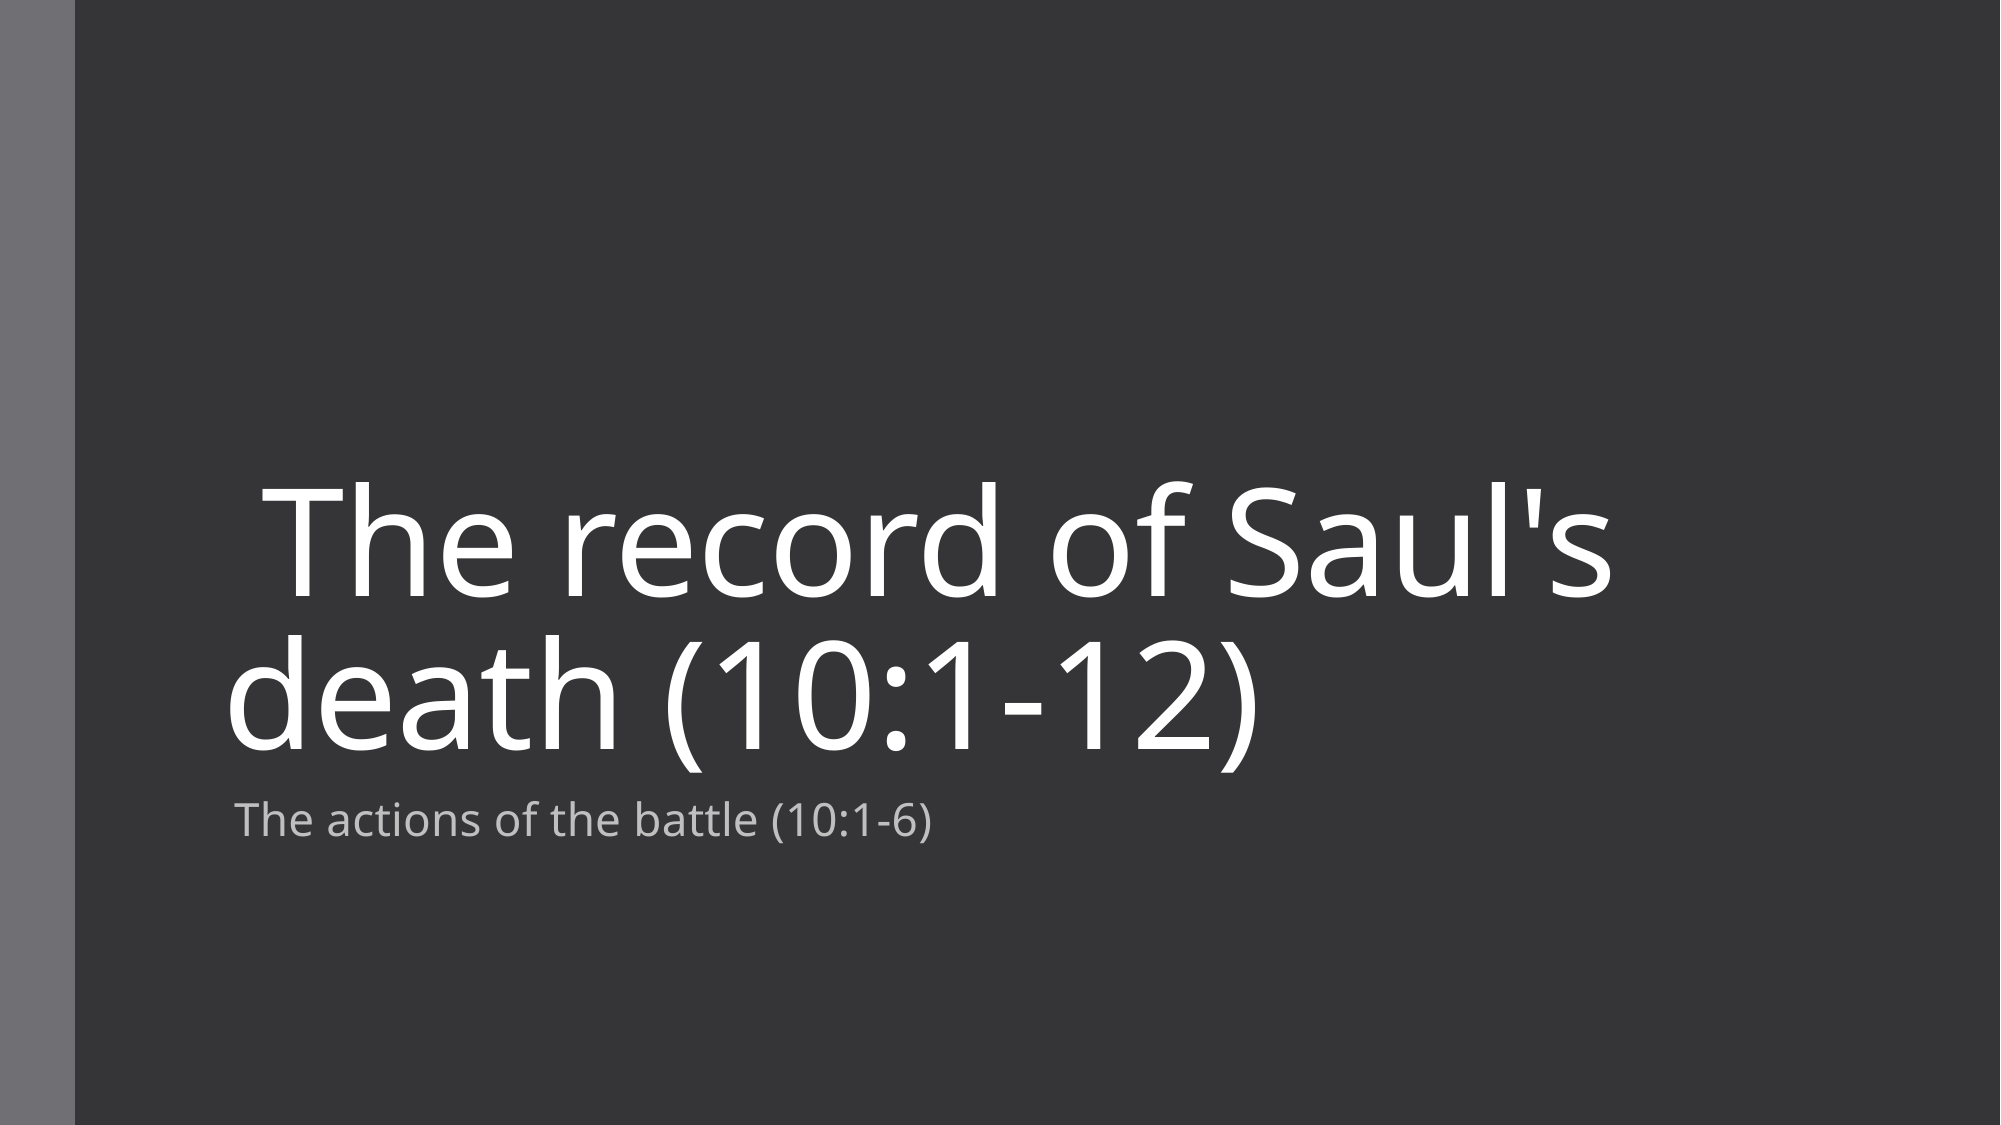

# The record of Saul's death (10:1-12)
 The actions of the battle (10:1-6)